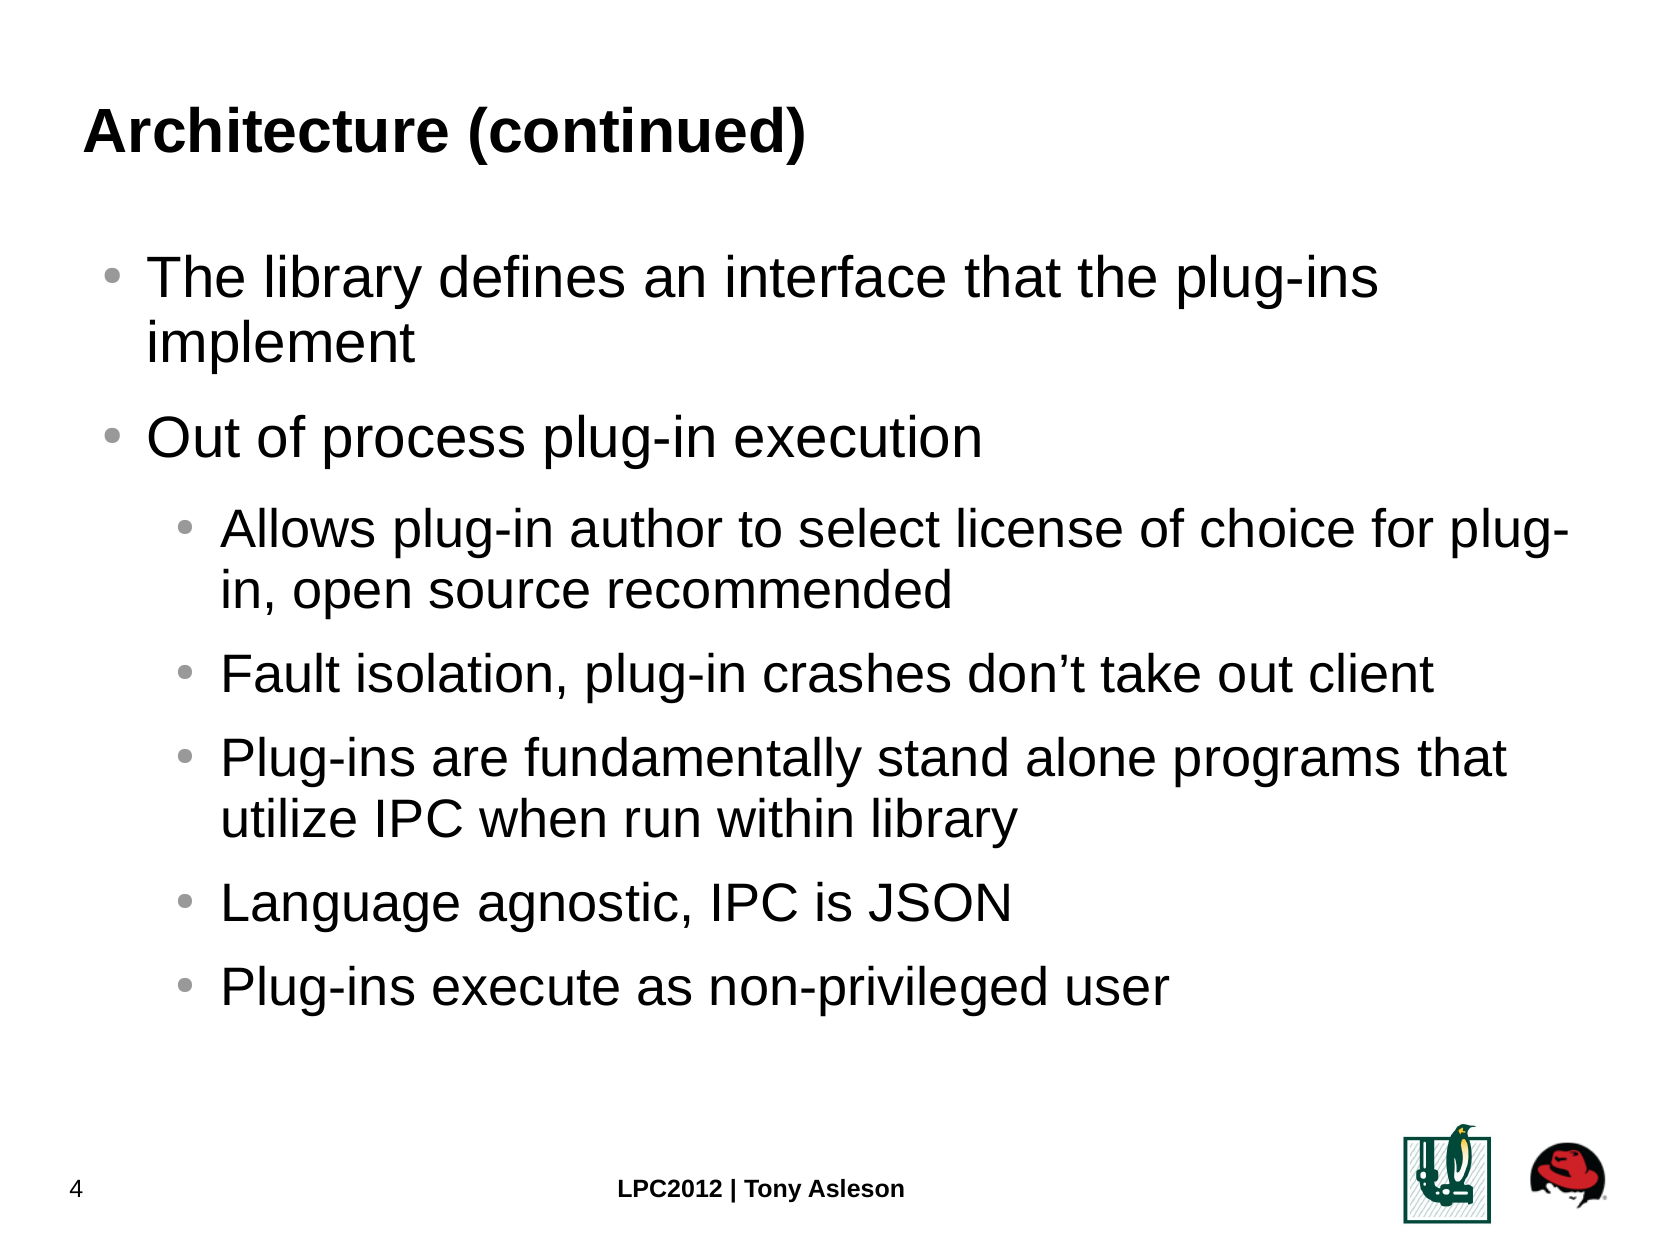

# Architecture (continued)
The library defines an interface that the plug-ins implement
Out of process plug-in execution
Allows plug-in author to select license of choice for plug-in, open source recommended
Fault isolation, plug-in crashes don’t take out client
Plug-ins are fundamentally stand alone programs that utilize IPC when run within library
Language agnostic, IPC is JSON
Plug-ins execute as non-privileged user